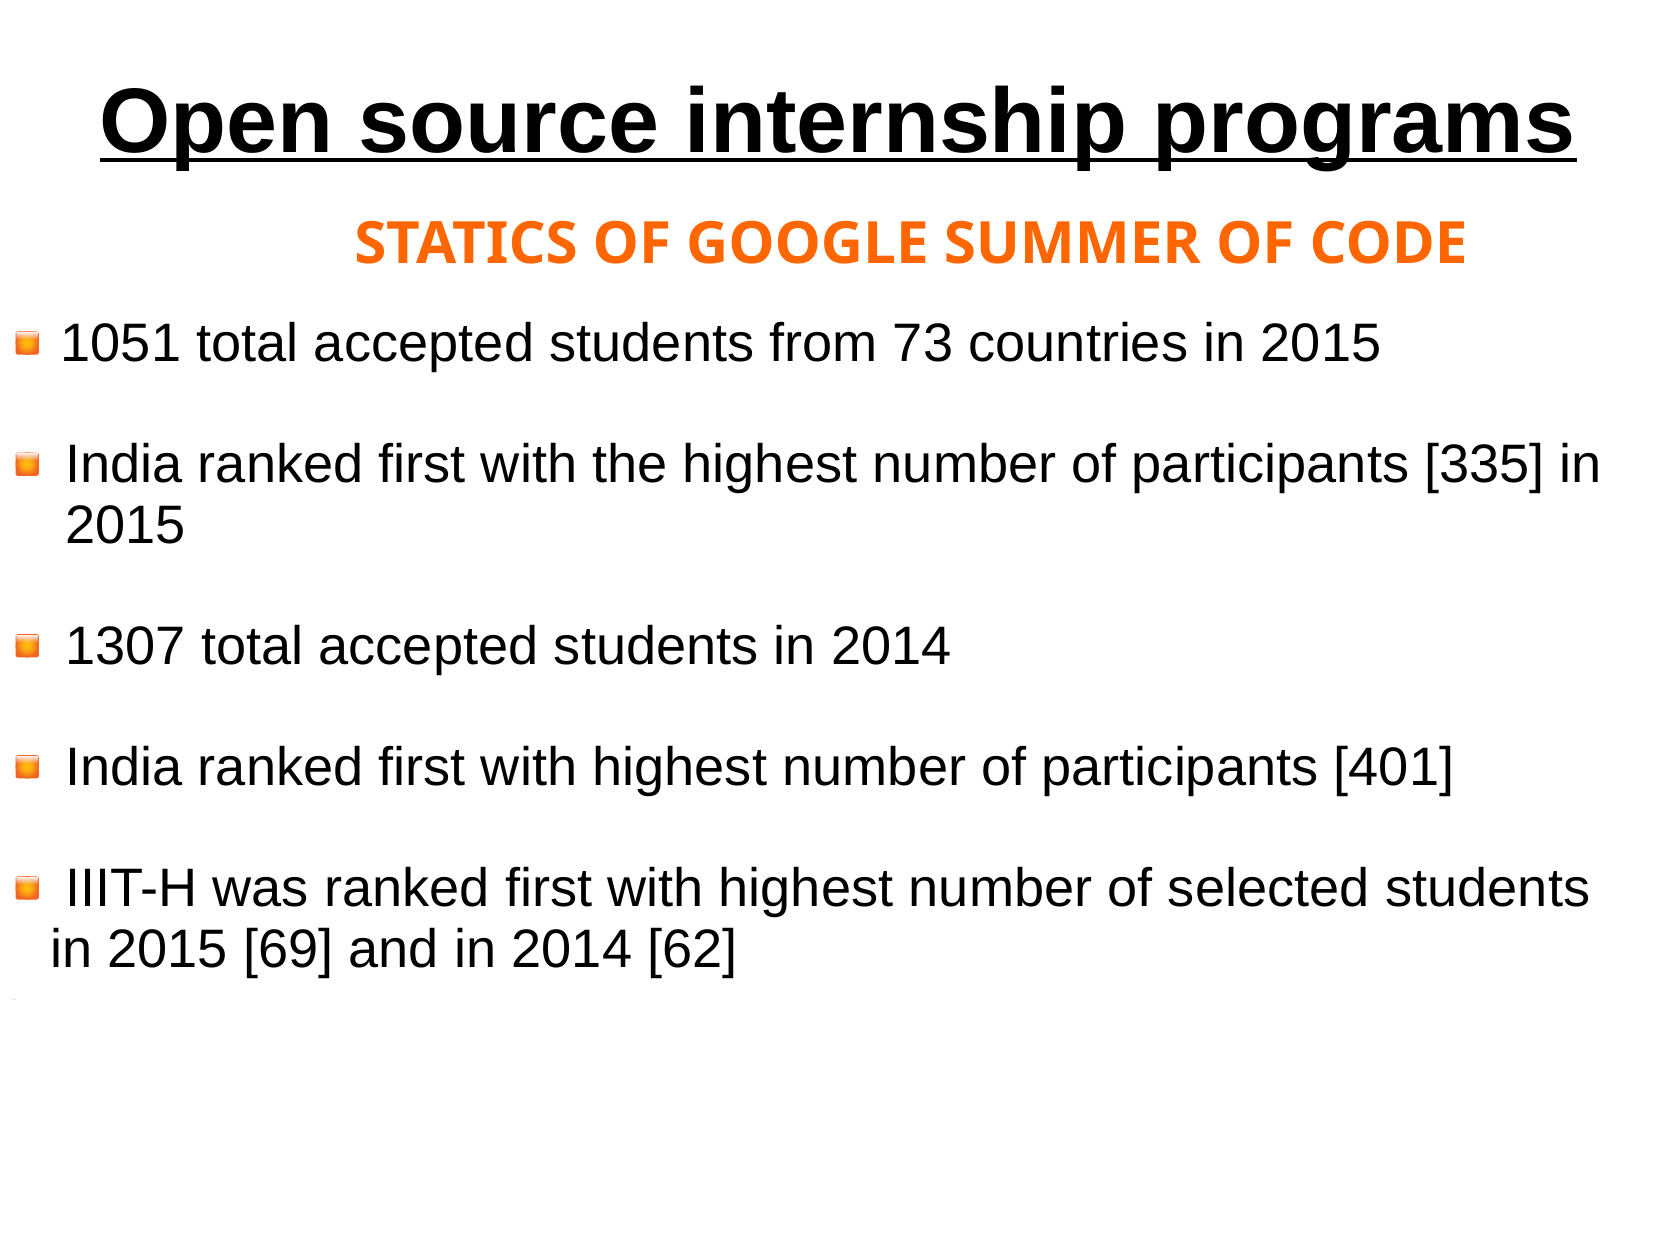

# Open source internship programs
STATICS OF GOOGLE SUMMER OF CODE
 1051 total accepted students from 73 countries in 2015
 India ranked first with the highest number of participants [335] in 2015
 1307 total accepted students in 2014
 India ranked first with highest number of participants [401]
 IIIT-H was ranked first with highest number of selected students in 2015 [69] and in 2014 [62]